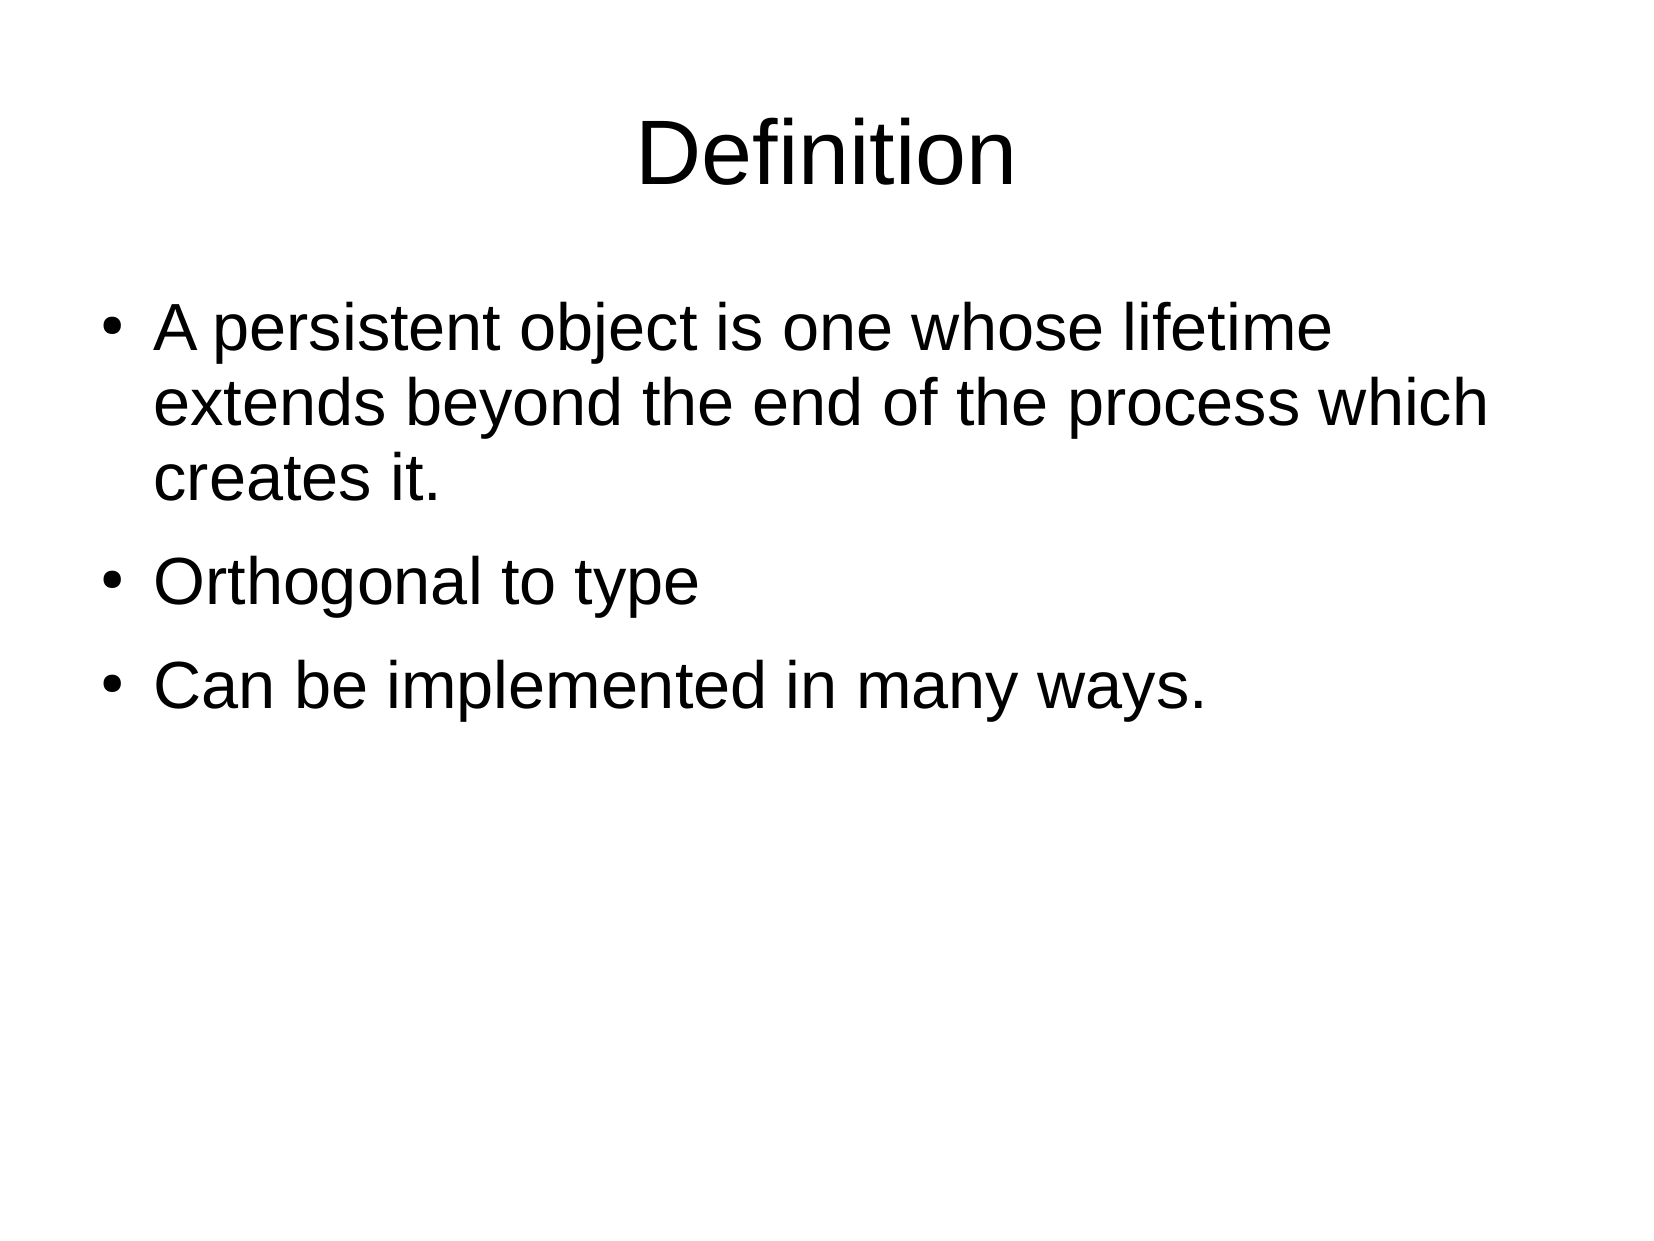

# Definition
A persistent object is one whose lifetime extends beyond the end of the process which creates it.
Orthogonal to type
Can be implemented in many ways.